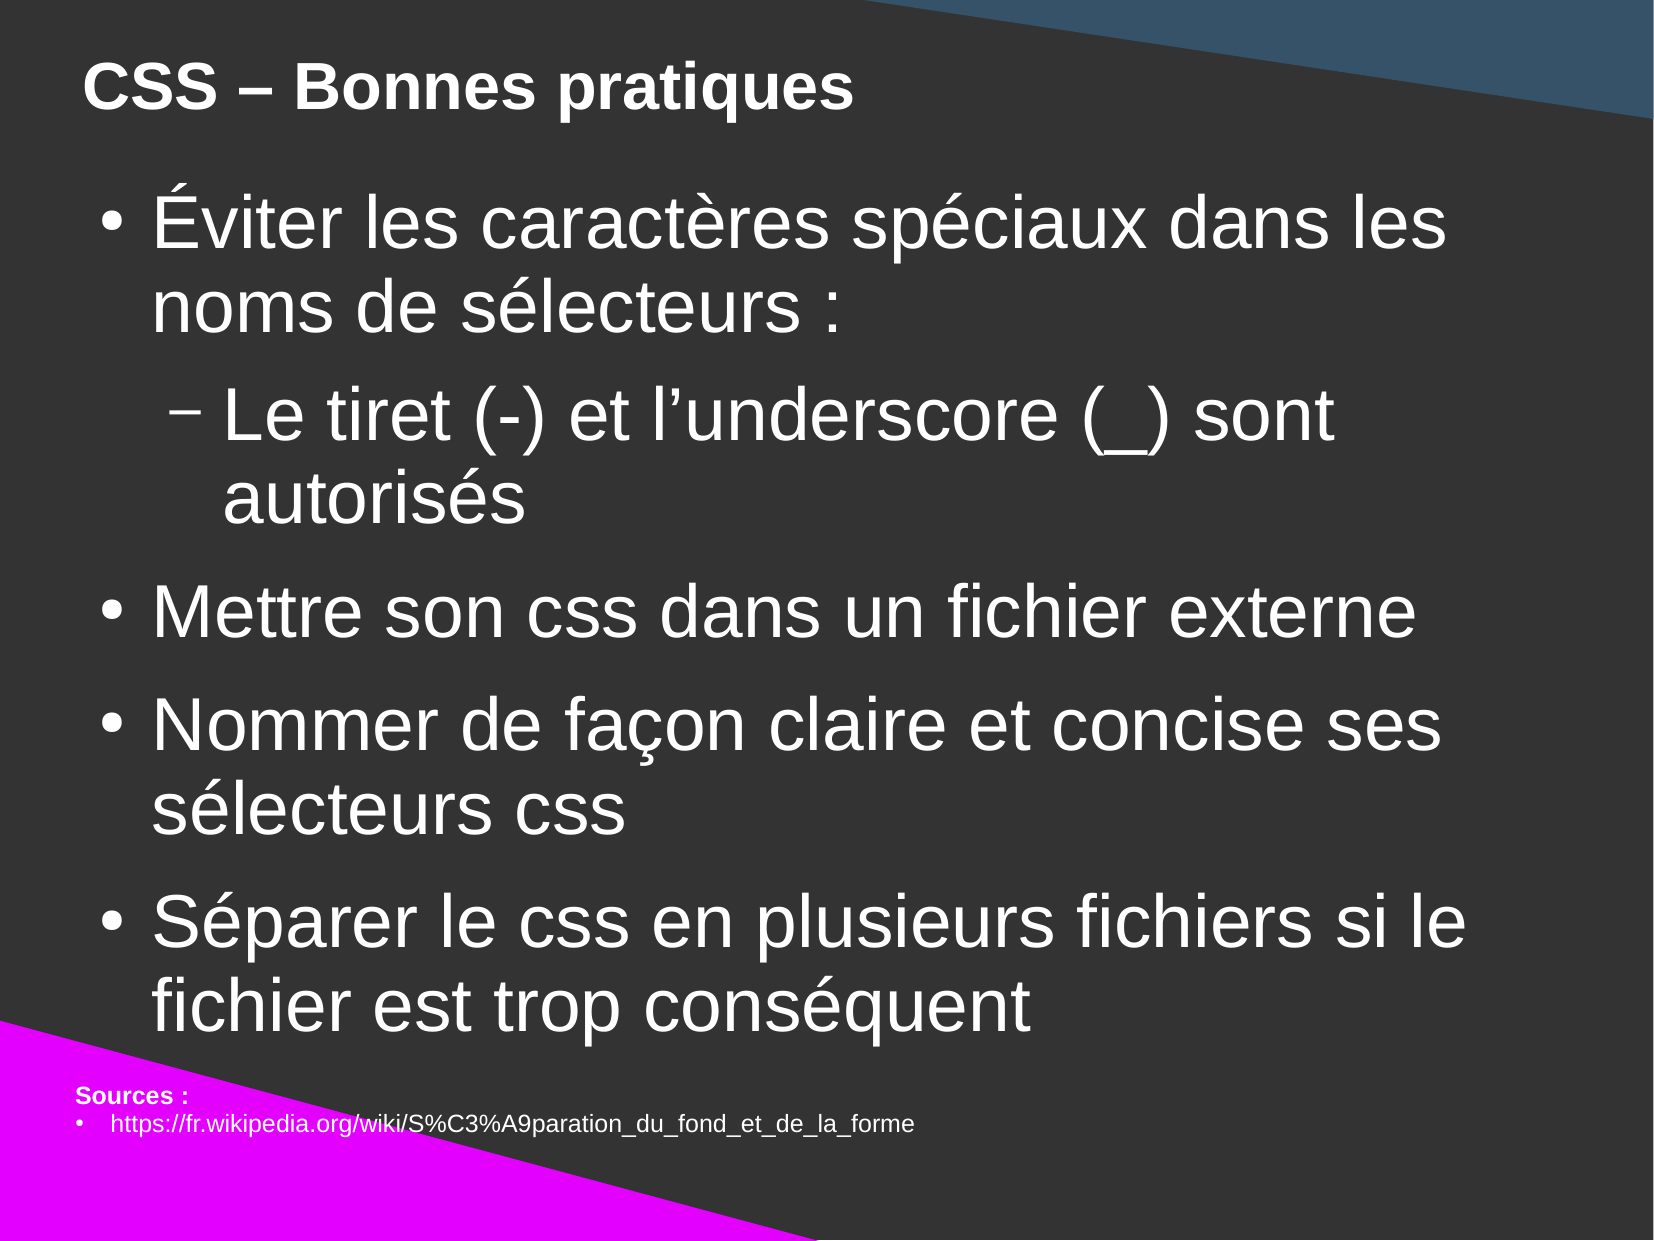

# CSS – Bonnes pratiques
Éviter les caractères spéciaux dans les noms de sélecteurs :
Le tiret (-) et l’underscore (_) sont autorisés
Mettre son css dans un fichier externe
Nommer de façon claire et concise ses sélecteurs css
Séparer le css en plusieurs fichiers si le fichier est trop conséquent
Sources :
https://fr.wikipedia.org/wiki/S%C3%A9paration_du_fond_et_de_la_forme